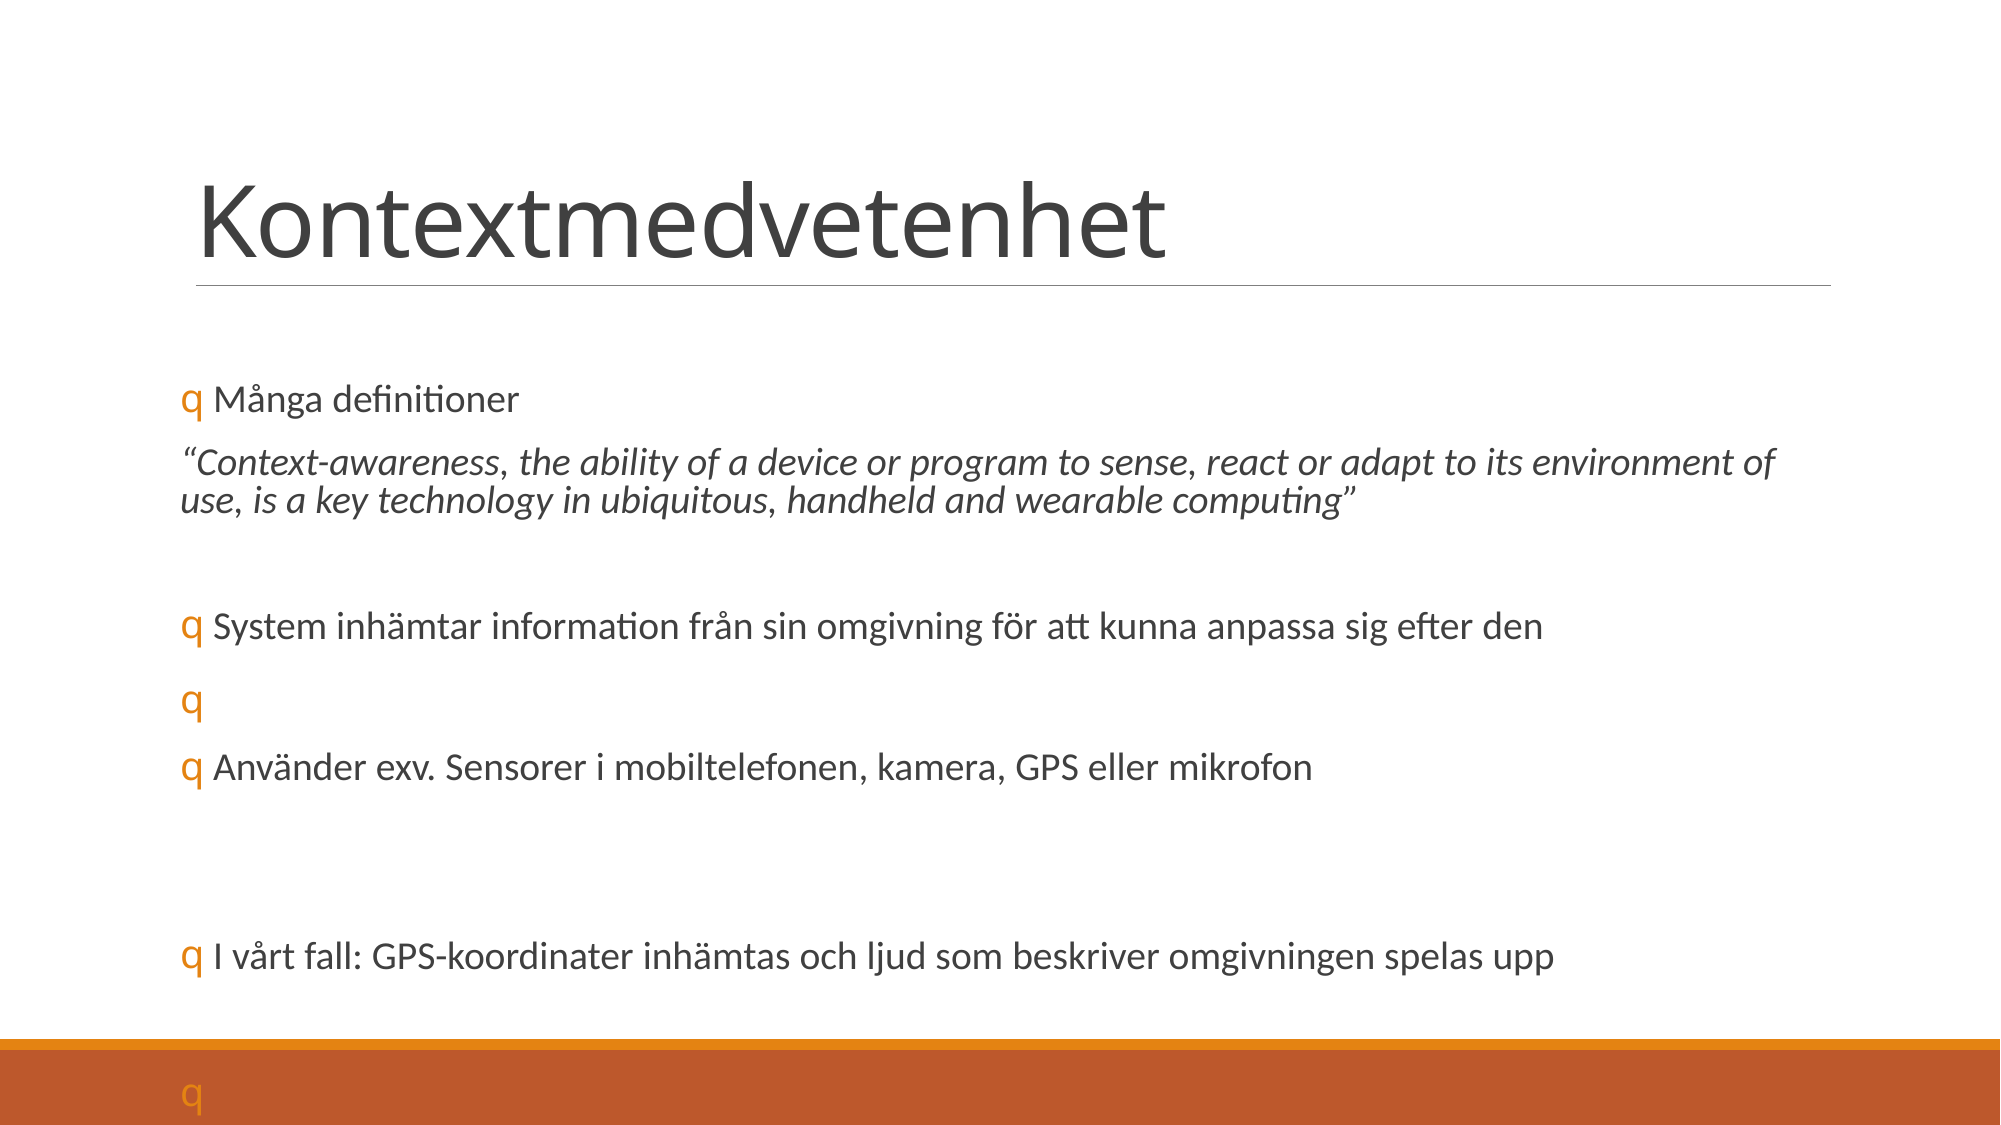

# Kontextmedvetenhet
 Många definitioner
“Context-awareness, the ability of a device or program to sense, react or adapt to its environment of use, is a key technology in ubiquitous, handheld and wearable computing”
 System inhämtar information från sin omgivning för att kunna anpassa sig efter den
 Använder exv. Sensorer i mobiltelefonen, kamera, GPS eller mikrofon
 I vårt fall: GPS-koordinater inhämtas och ljud som beskriver omgivningen spelas upp